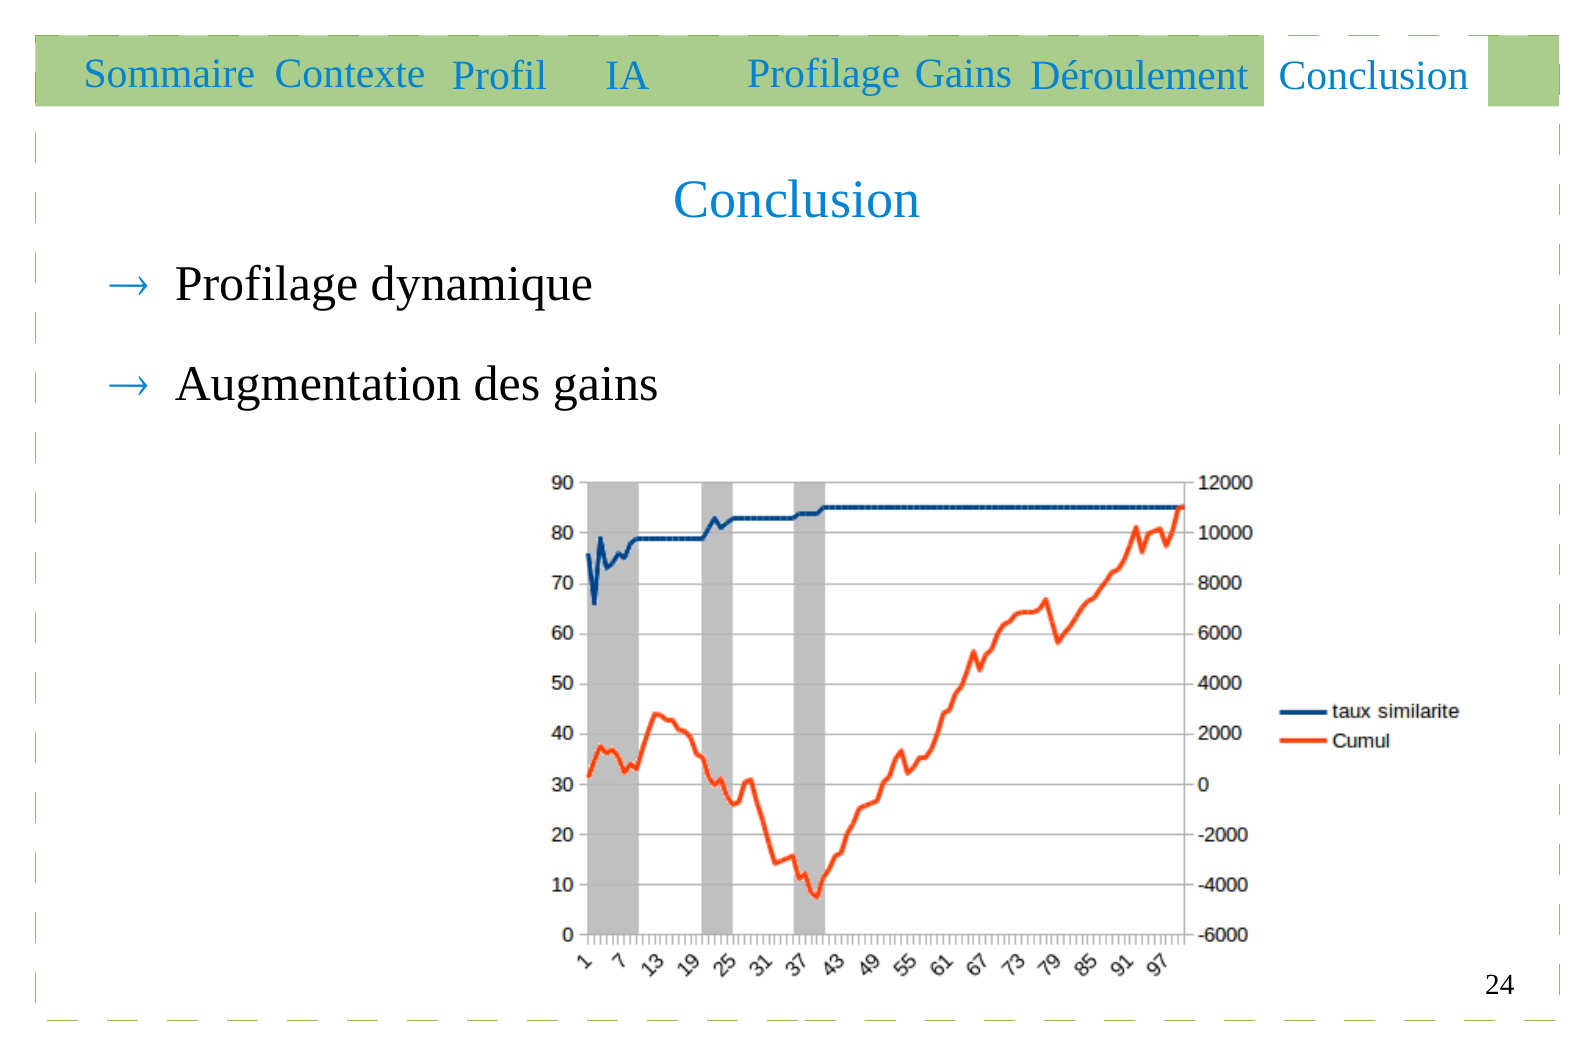

Profilage
Gains
Sommaire
Contexte
Profil
Déroulement
Conclusion
IA
Conclusion
® Profilage dynamique
® Augmentation des gains
24